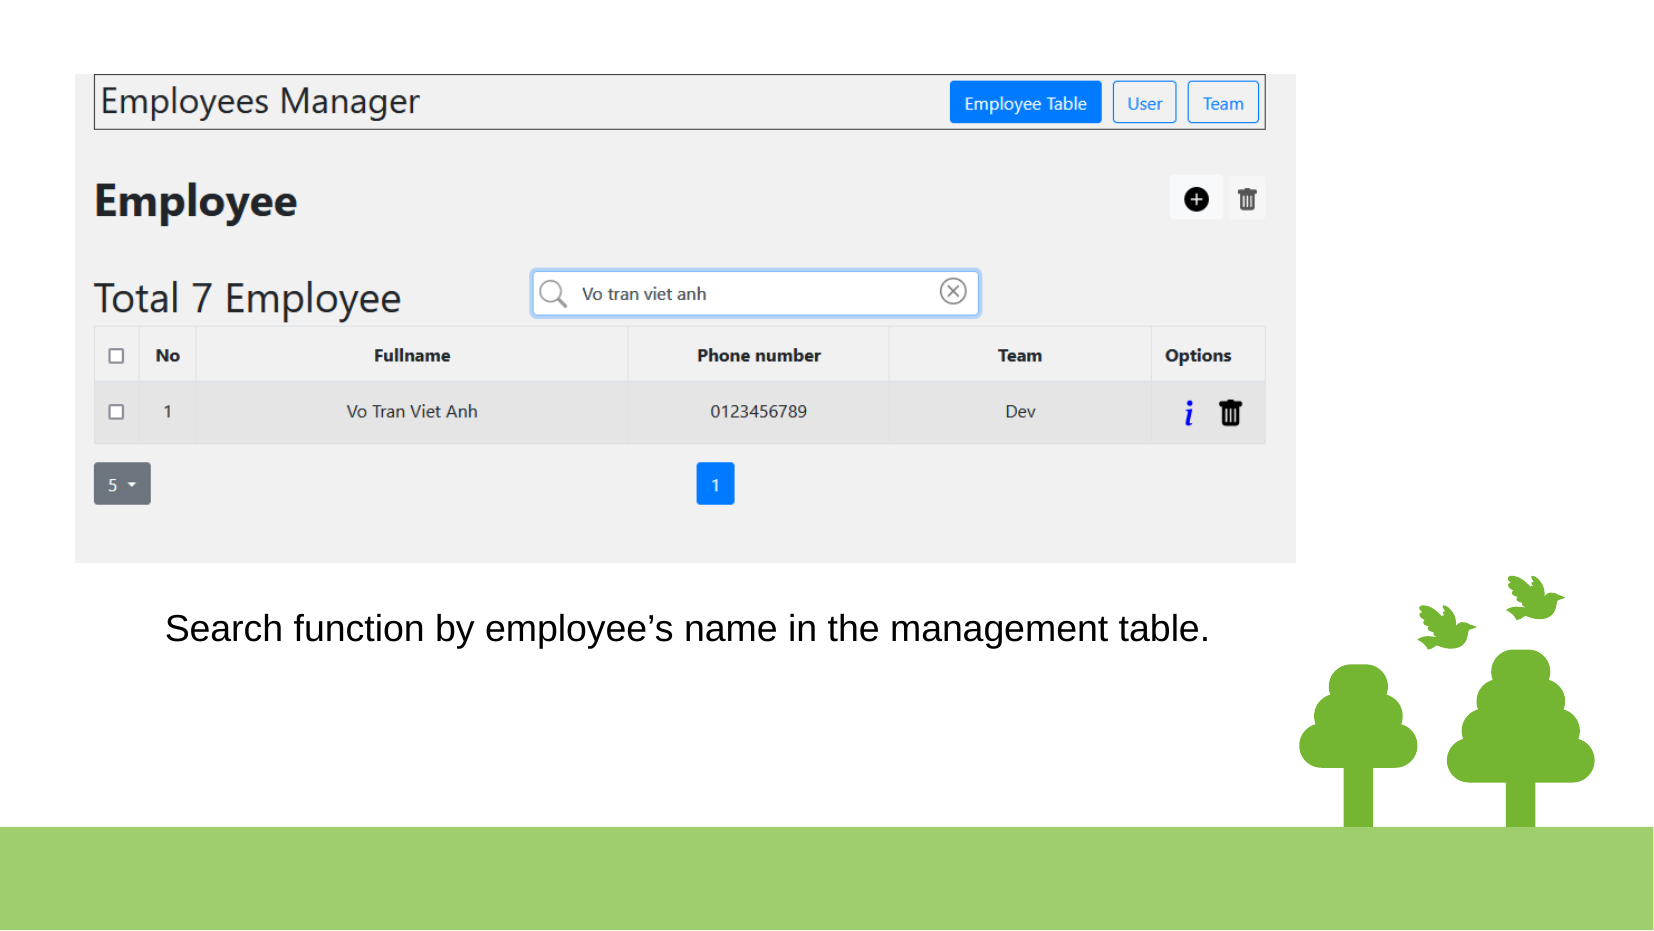

Search function by employee’s name in the management table.